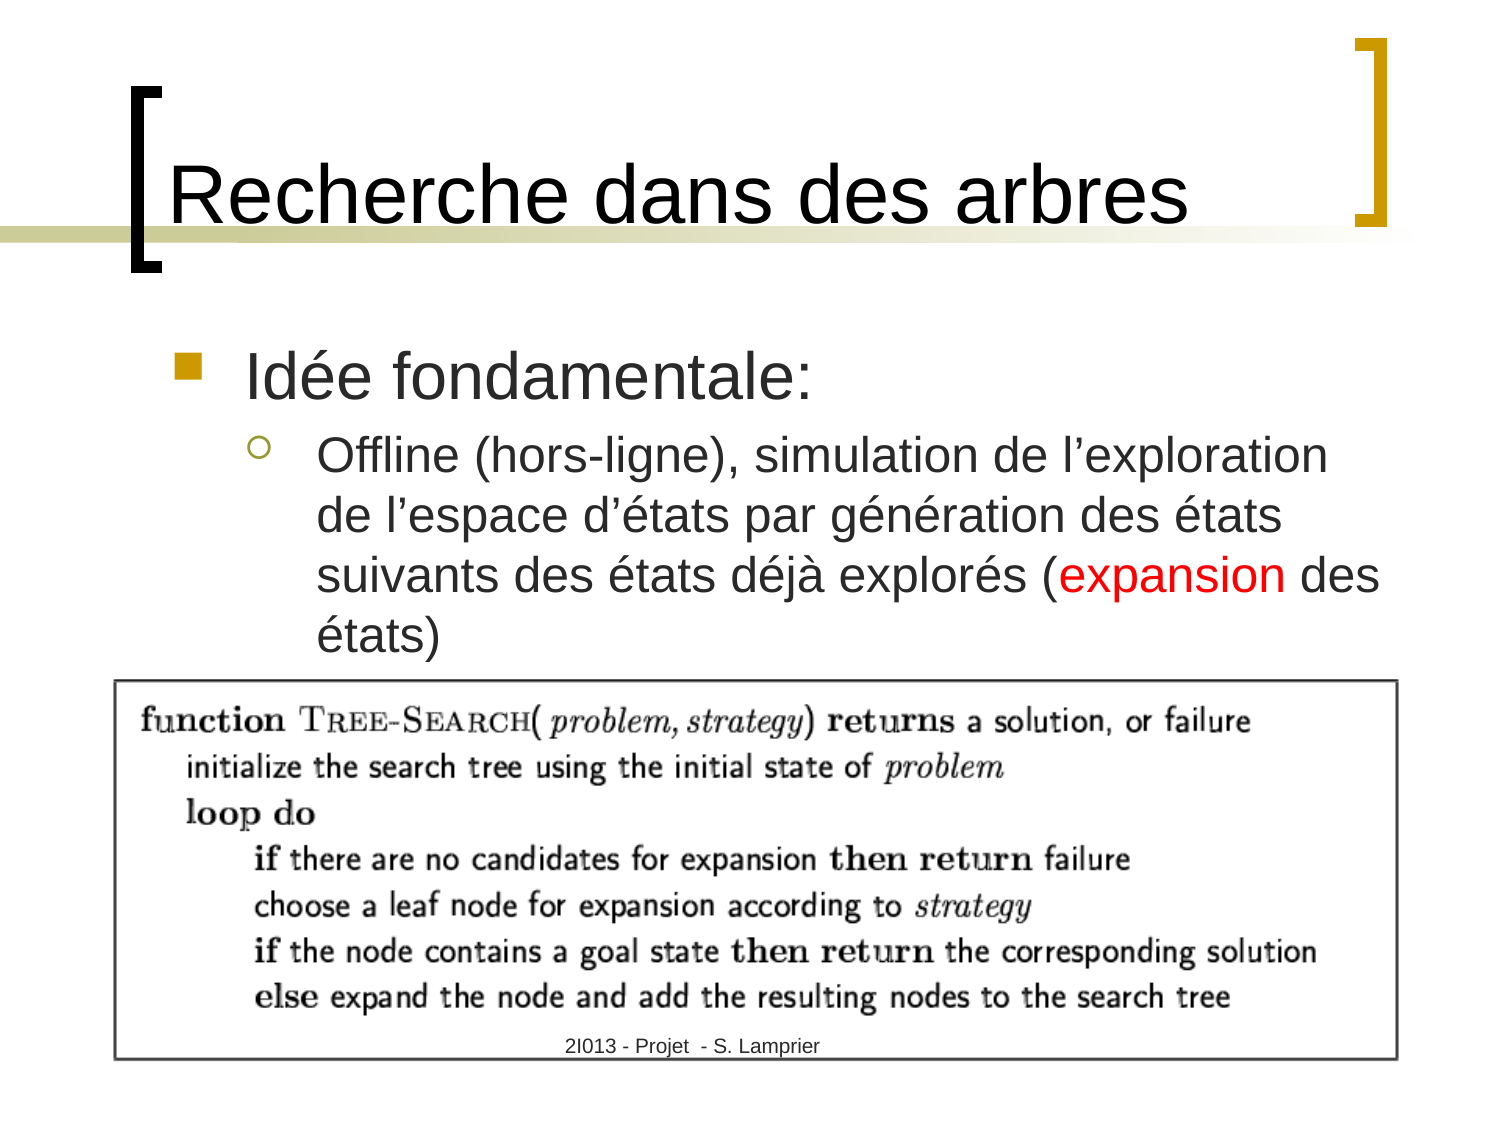

# Recherche dans des arbres
Idée fondamentale:
Offline (hors-ligne), simulation de l’exploration de l’espace d’états par génération des états suivants des états déjà explorés (expansion des états)
2I013 - Projet - S. Lamprier